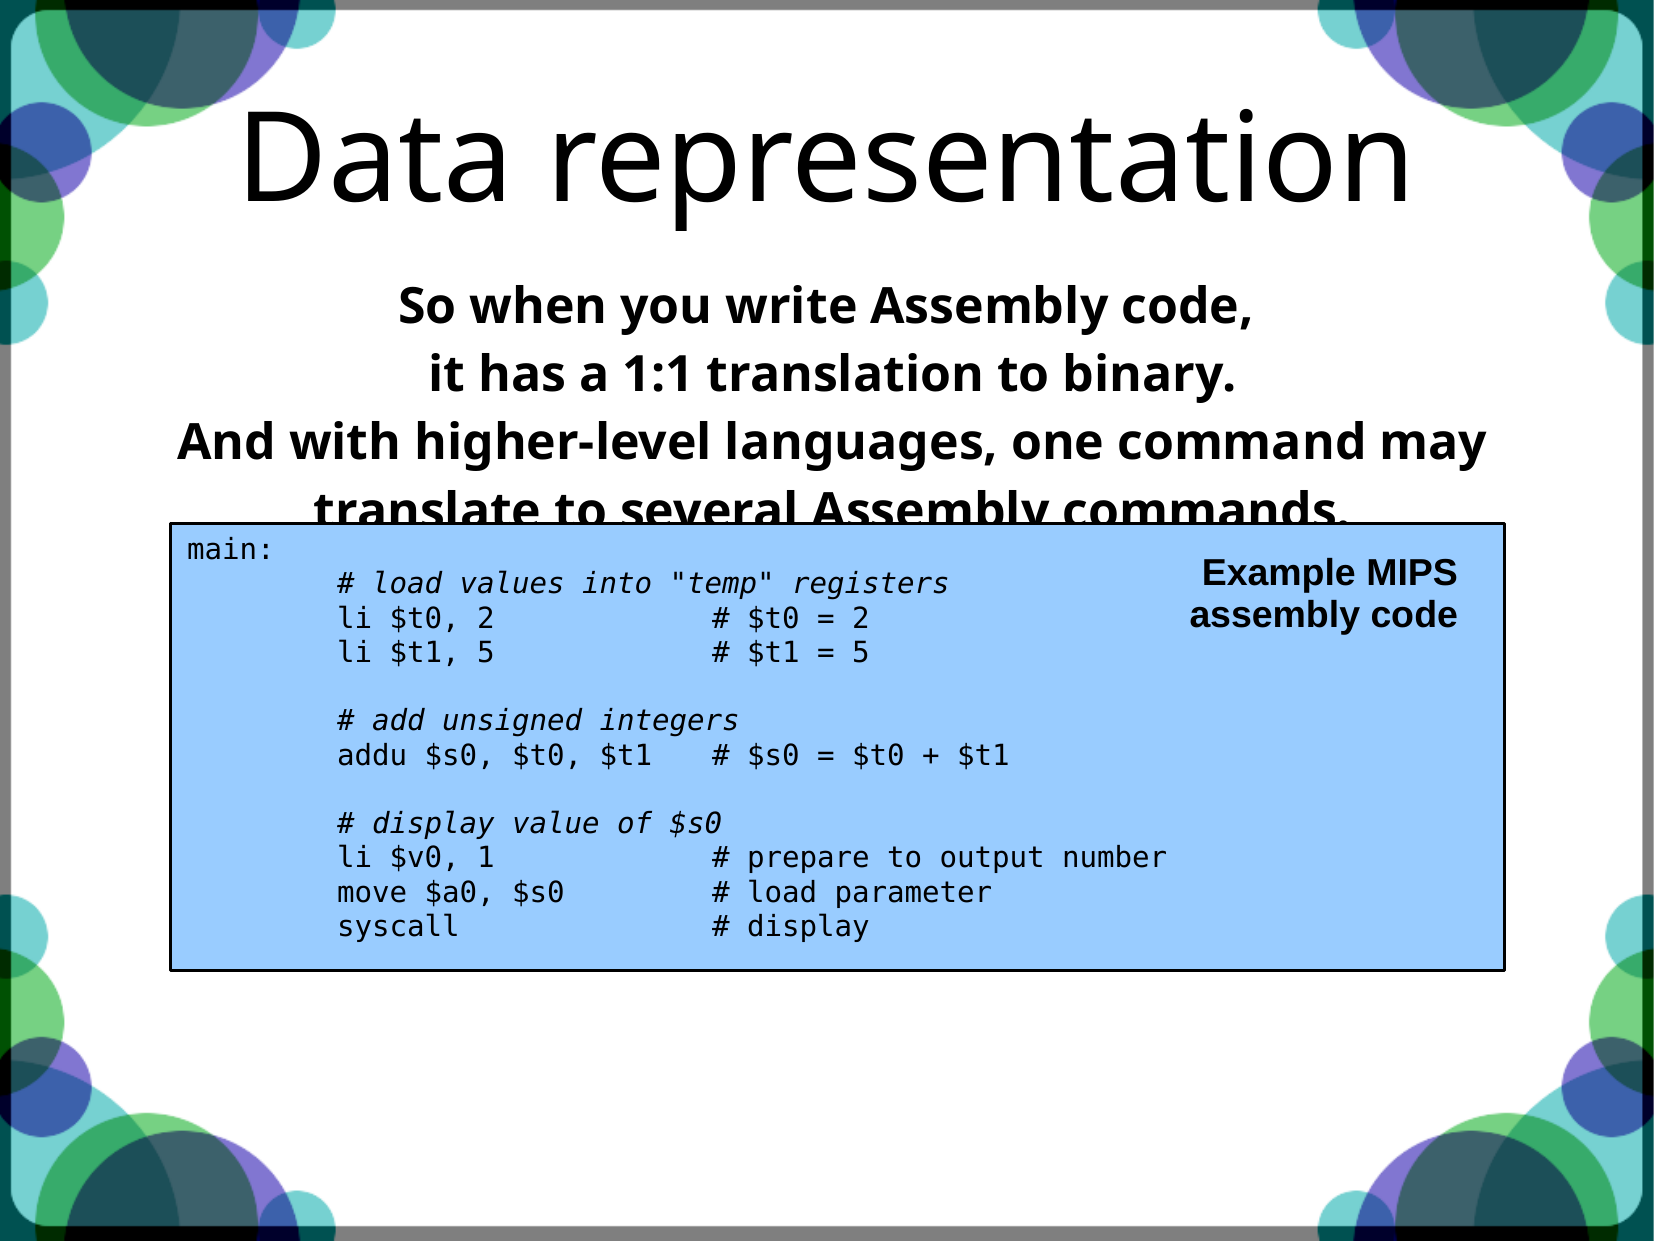

# Data representation
So when you write Assembly code,
it has a 1:1 translation to binary.
And with higher-level languages, one command may translate to several Assembly commands.
main:
		# load values into "temp" registers
		li $t0, 2			# $t0 = 2
		li $t1, 5			# $t1 = 5
		# add unsigned integers
		addu $s0, $t0, $t1	# $s0 = $t0 + $t1
		# display value of $s0
		li $v0, 1			# prepare to output number
		move $a0, $s0		# load parameter
		syscall				# display
Example MIPS assembly code